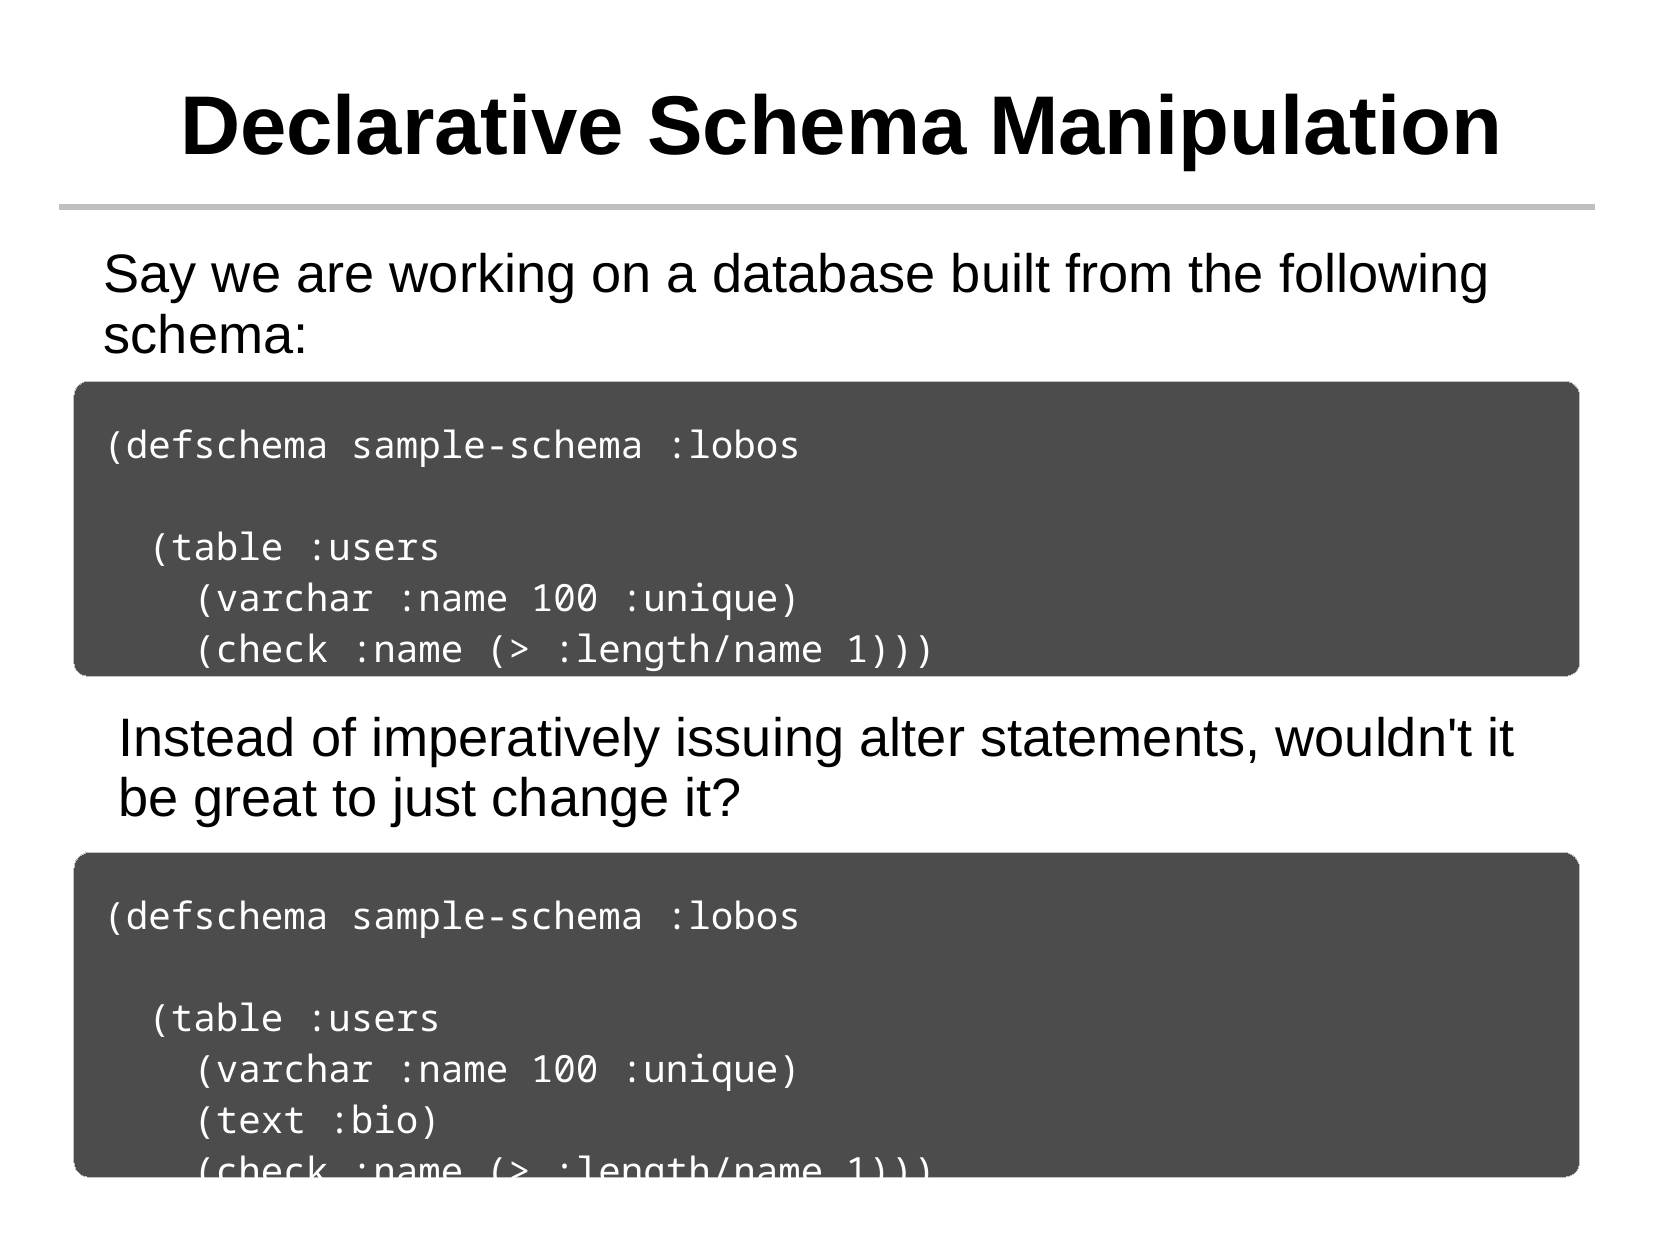

# Declarative Schema Manipulation
Say we are working on a database built from the following schema:
(defschema sample-schema :lobos
 (table :users
 (varchar :name 100 :unique)
 (check :name (> :length/name 1)))
...
Instead of imperatively issuing alter statements, wouldn't it be great to just change it?
(defschema sample-schema :lobos
 (table :users
 (varchar :name 100 :unique)
 (text :bio)
 (check :name (> :length/name 1)))
...